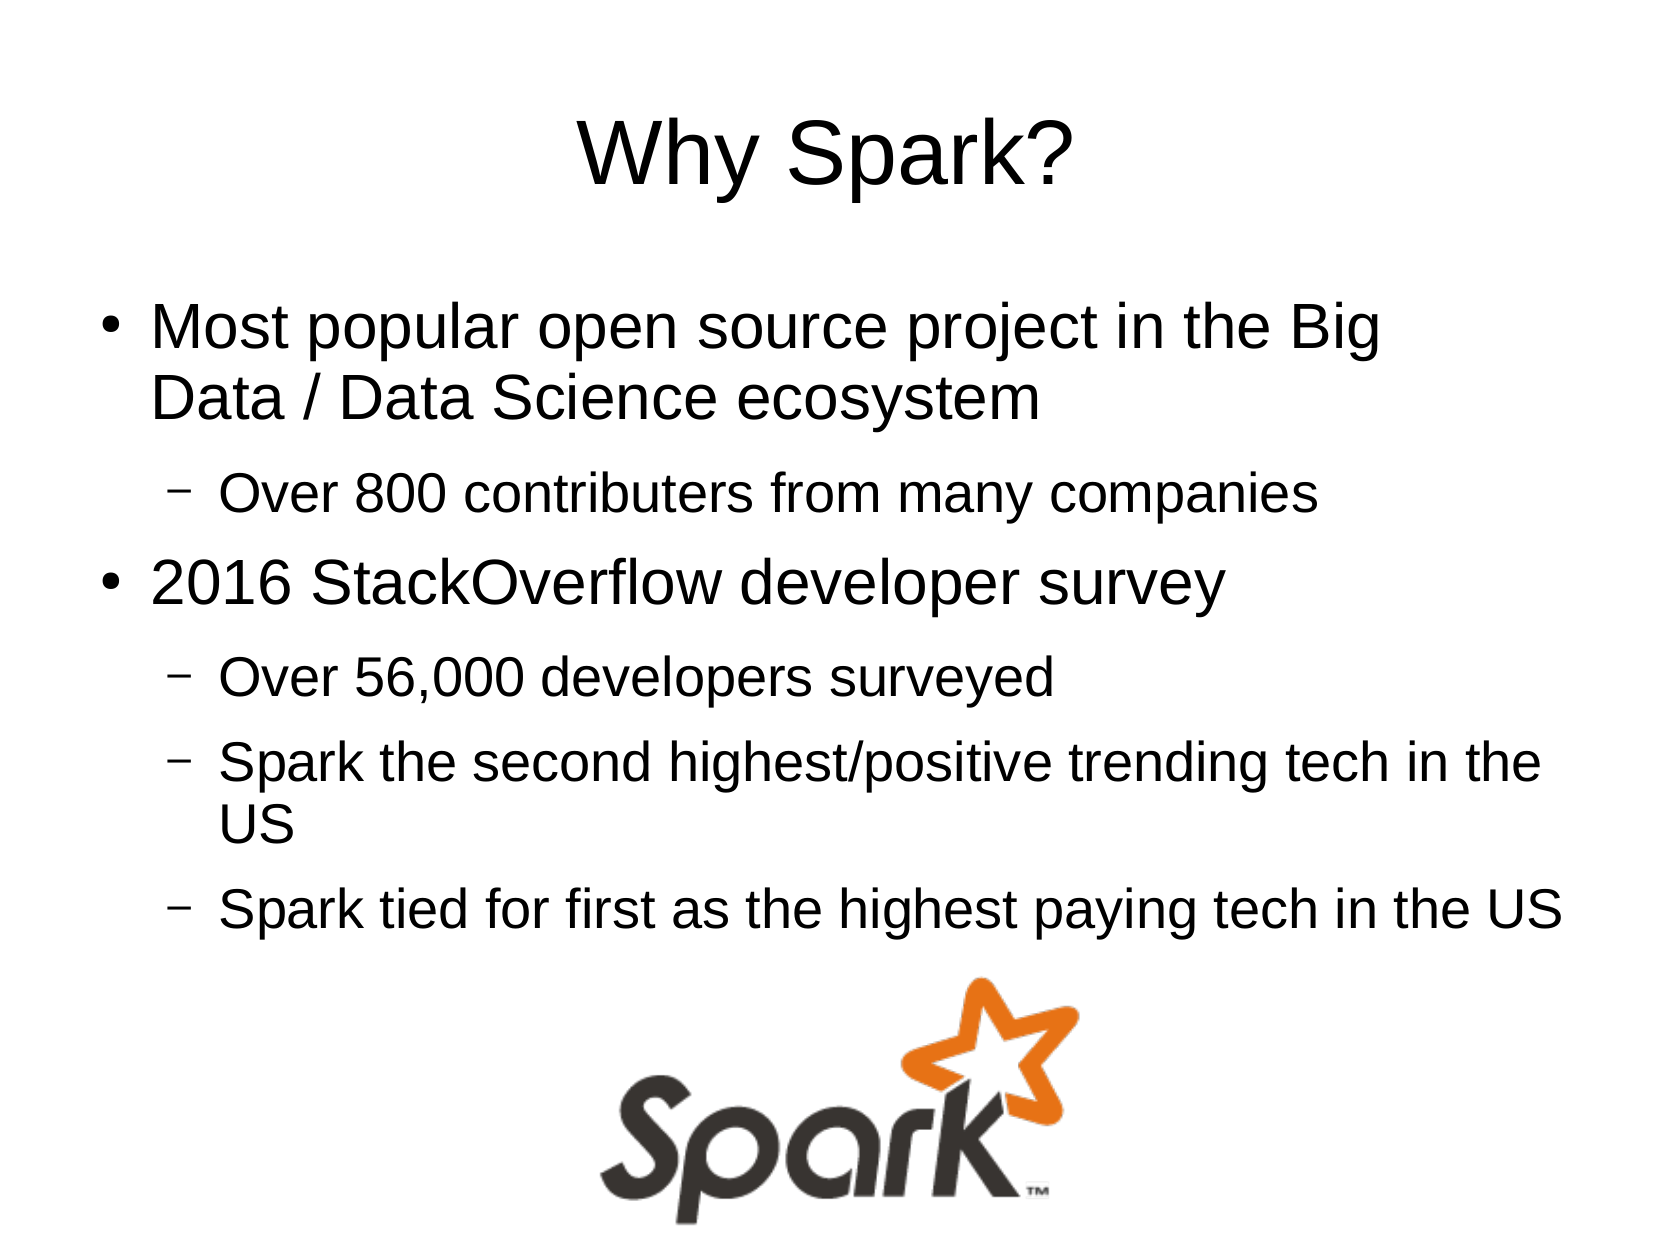

# Why Spark?
Most popular open source project in the Big Data / Data Science ecosystem
Over 800 contributers from many companies
2016 StackOverflow developer survey
Over 56,000 developers surveyed
Spark the second highest/positive trending tech in the US
Spark tied for first as the highest paying tech in the US